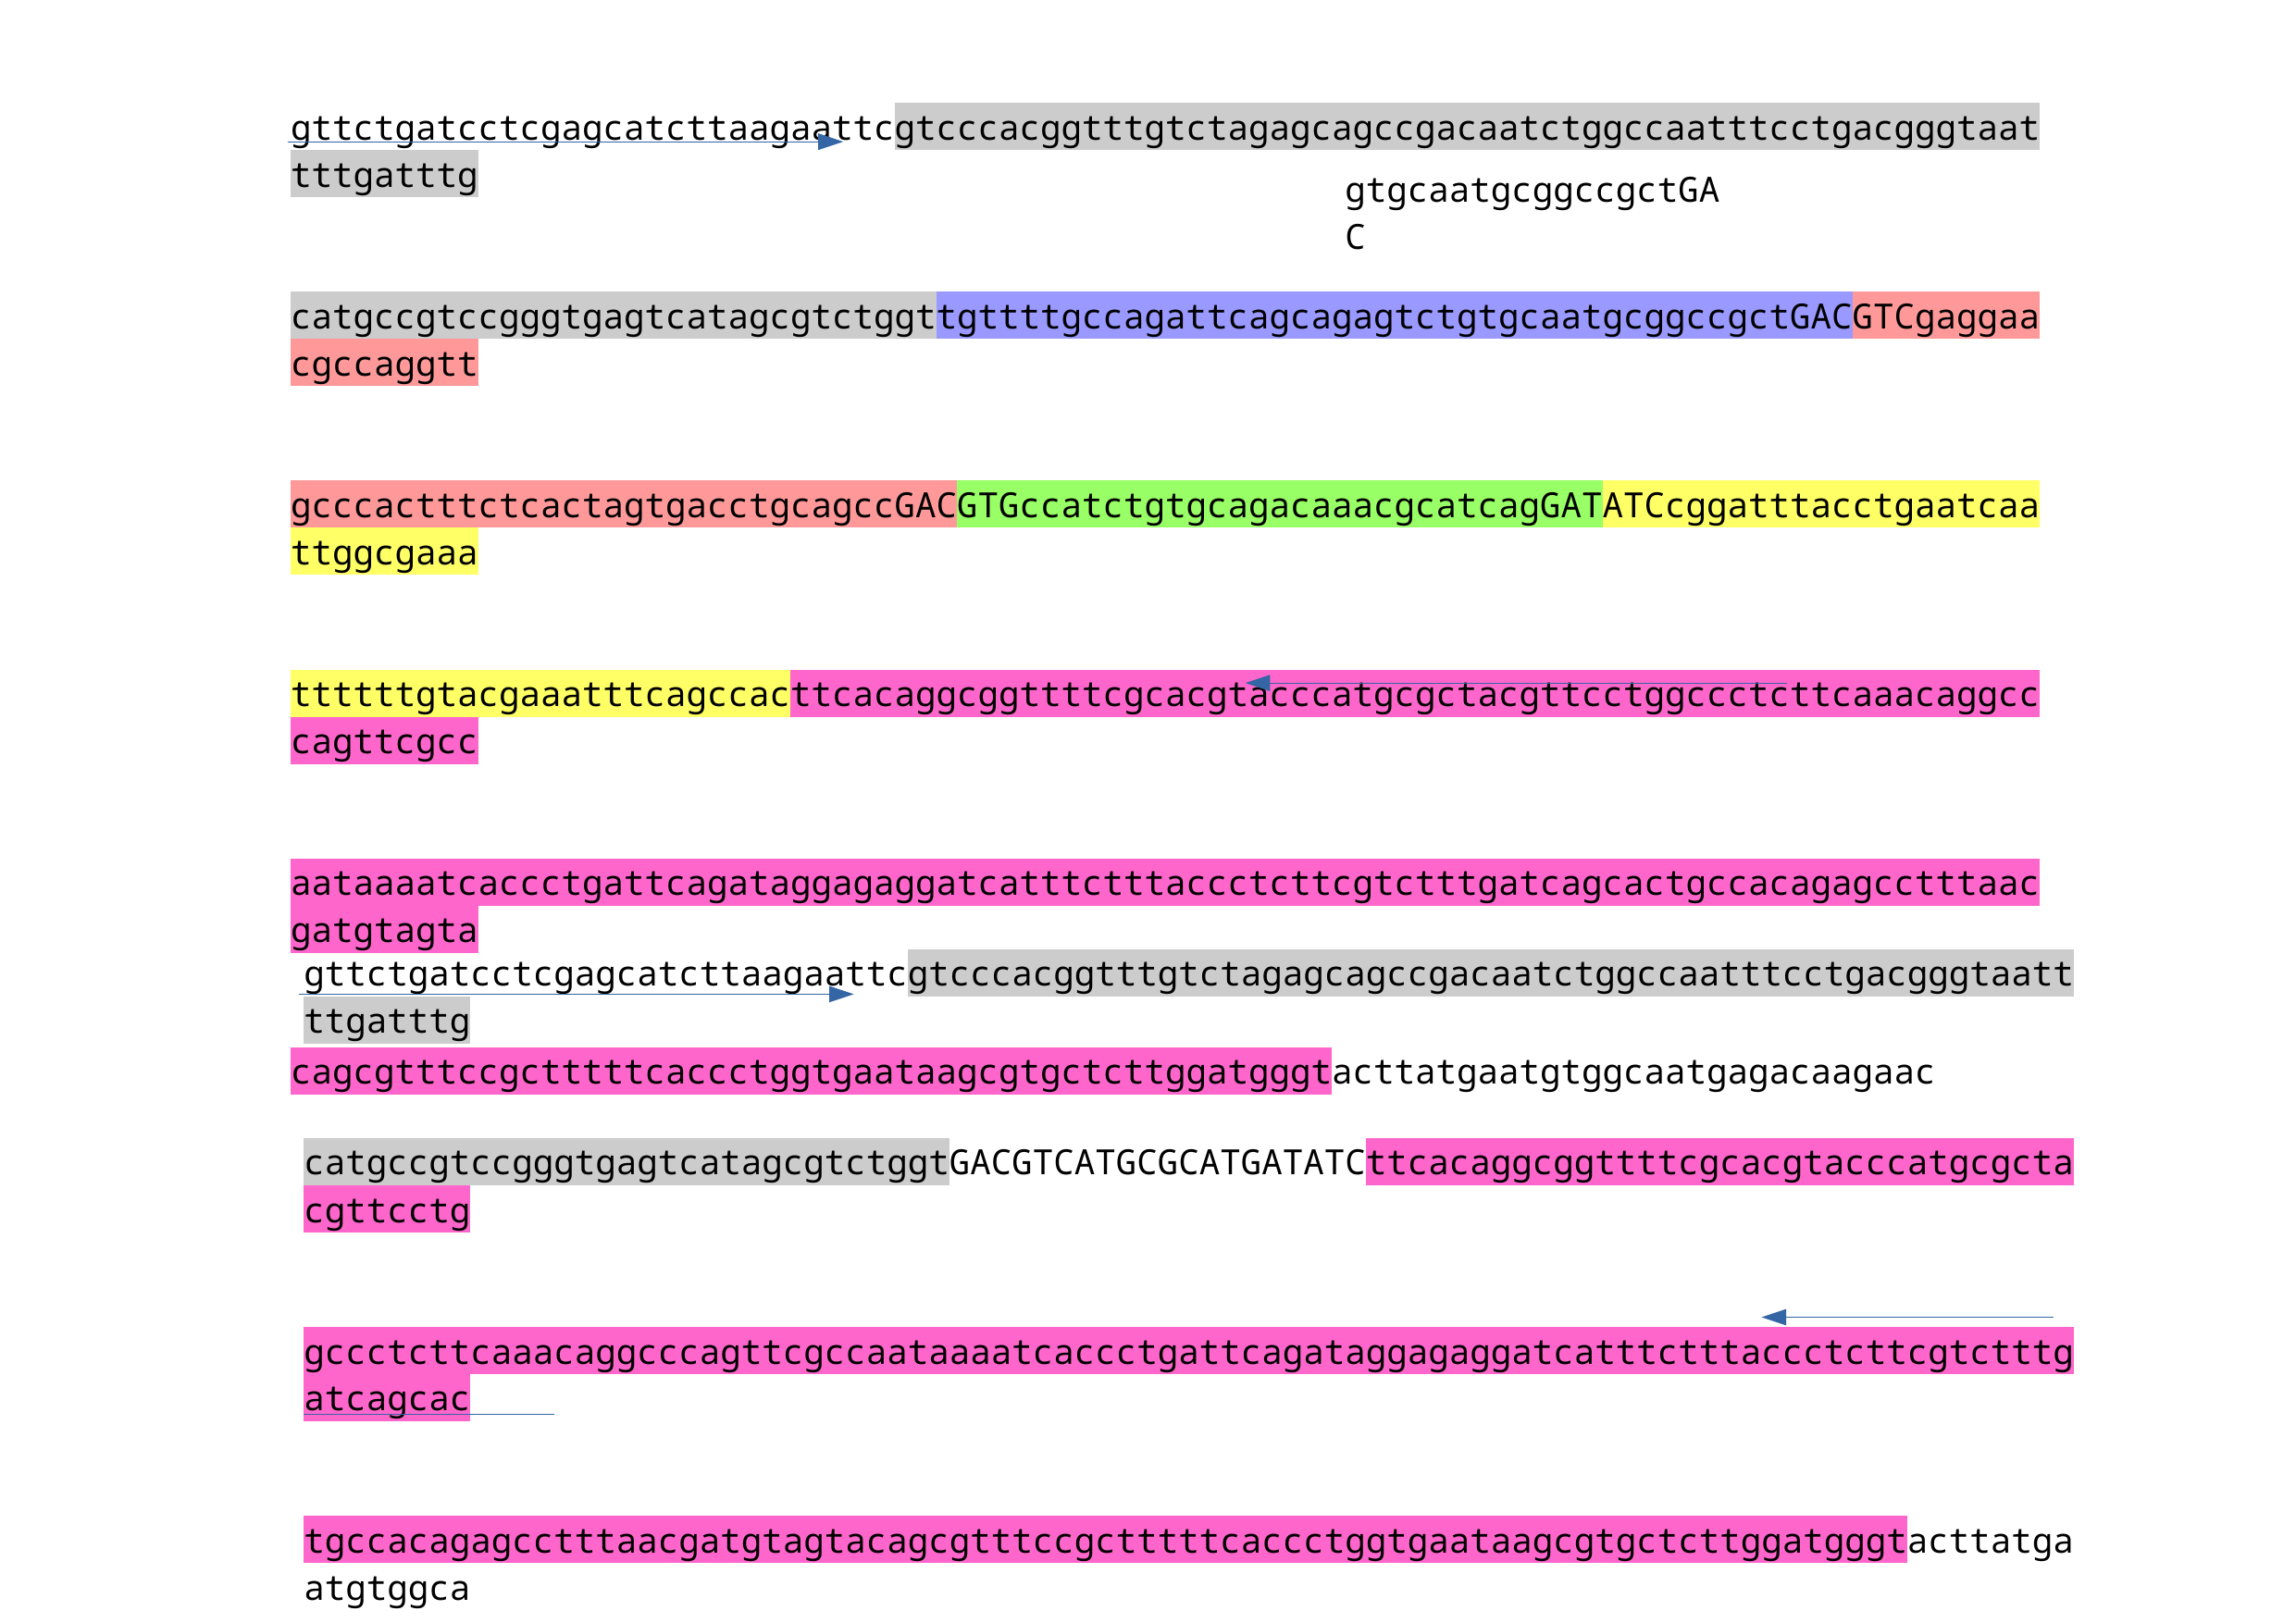

gttctgatcctcgagcatcttaagaattcgtcccacggtttgtctagagcagccgacaatctggccaatttcctgacgggtaattttgatttg
catgccgtccgggtgagtcatagcgtctggttgttttgccagattcagcagagtctgtgcaatgcggccgctGACGTCgaggaacgccaggtt
gcccactttctcactagtgacctgcagccGACGTGccatctgtgcagacaaacgcatcagGATATCcggatttacctgaatcaattggcgaaa
ttttttgtacgaaatttcagccacttcacaggcggttttcgcacgtacccatgcgctacgttcctggccctcttcaaacaggcccagttcgcc
aataaaatcaccctgattcagataggagaggatcatttctttaccctcttcgtctttgatcagcactgccacagagcctttaacgatgtagta
cagcgtttccgctttttcaccctggtgaataagcgtgctcttggatgggtacttatgaatgtggcaatgagacaagaac
gtgcaatgcggccgctGAC
gttctgatcctcgagcatcttaagaattcgtcccacggtttgtctagagcagccgacaatctggccaatttcctgacgggtaattttgatttg
catgccgtccgggtgagtcatagcgtctggtGACGTCATGCGCATGATATCttcacaggcggttttcgcacgtacccatgcgctacgttcctg
gccctcttcaaacaggcccagttcgccaataaaatcaccctgattcagataggagaggatcatttctttaccctcttcgtctttgatcagcac
tgccacagagcctttaacgatgtagtacagcgtttccgctttttcaccctggtgaataagcgtgctcttggatgggtacttatgaatgtggca
atgagacaagaac